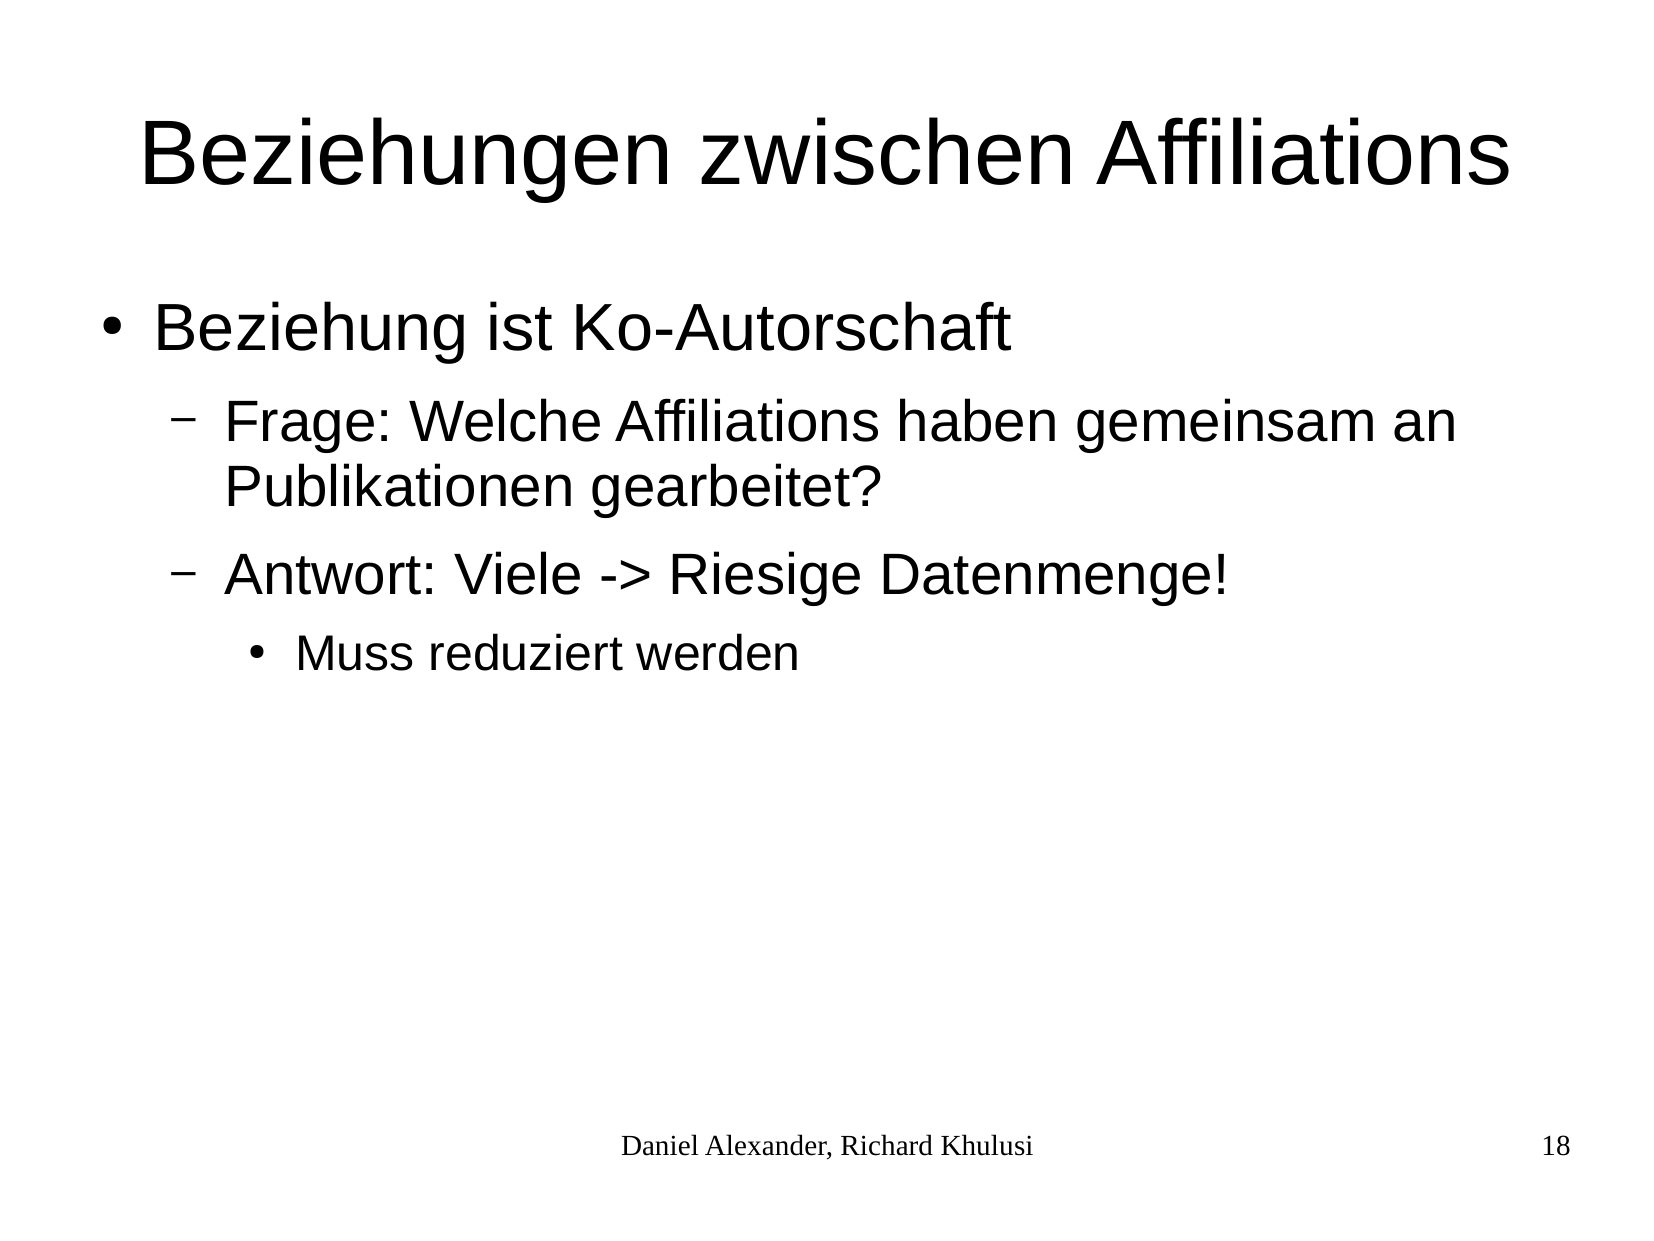

# Beziehungen zwischen Affiliations
Beziehung ist Ko-Autorschaft
Frage: Welche Affiliations haben gemeinsam an Publikationen gearbeitet?
Antwort: Viele -> Riesige Datenmenge!
Muss reduziert werden
Daniel Alexander, Richard Khulusi
18